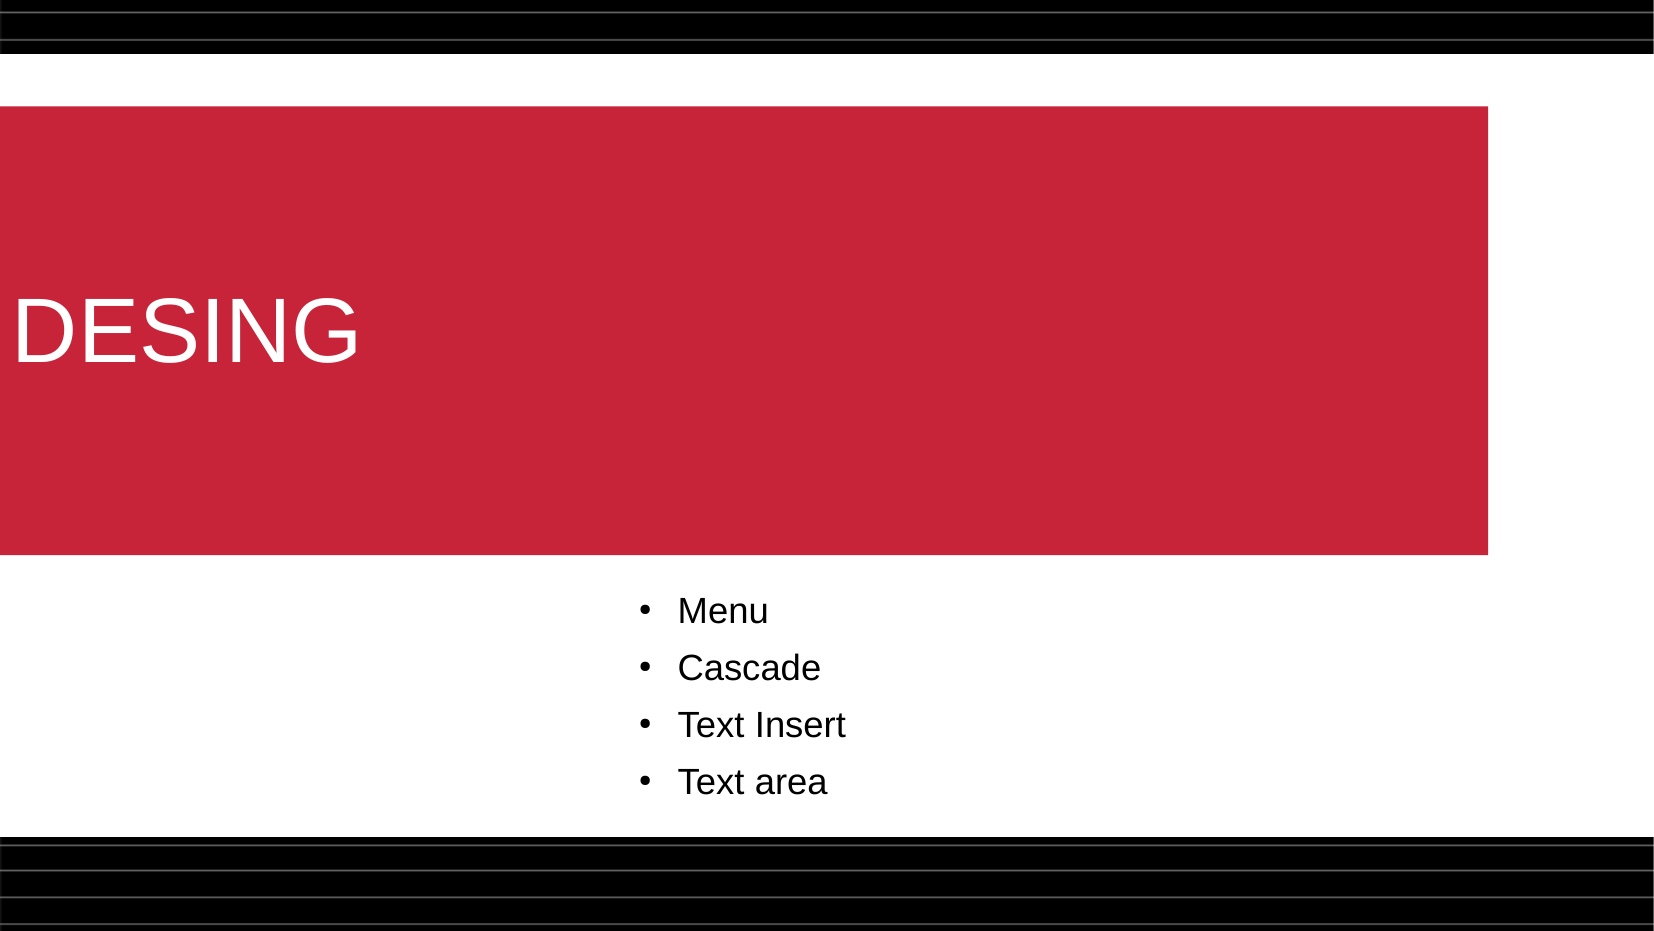

# DESING
Menu
Cascade
Text Insert
Text area